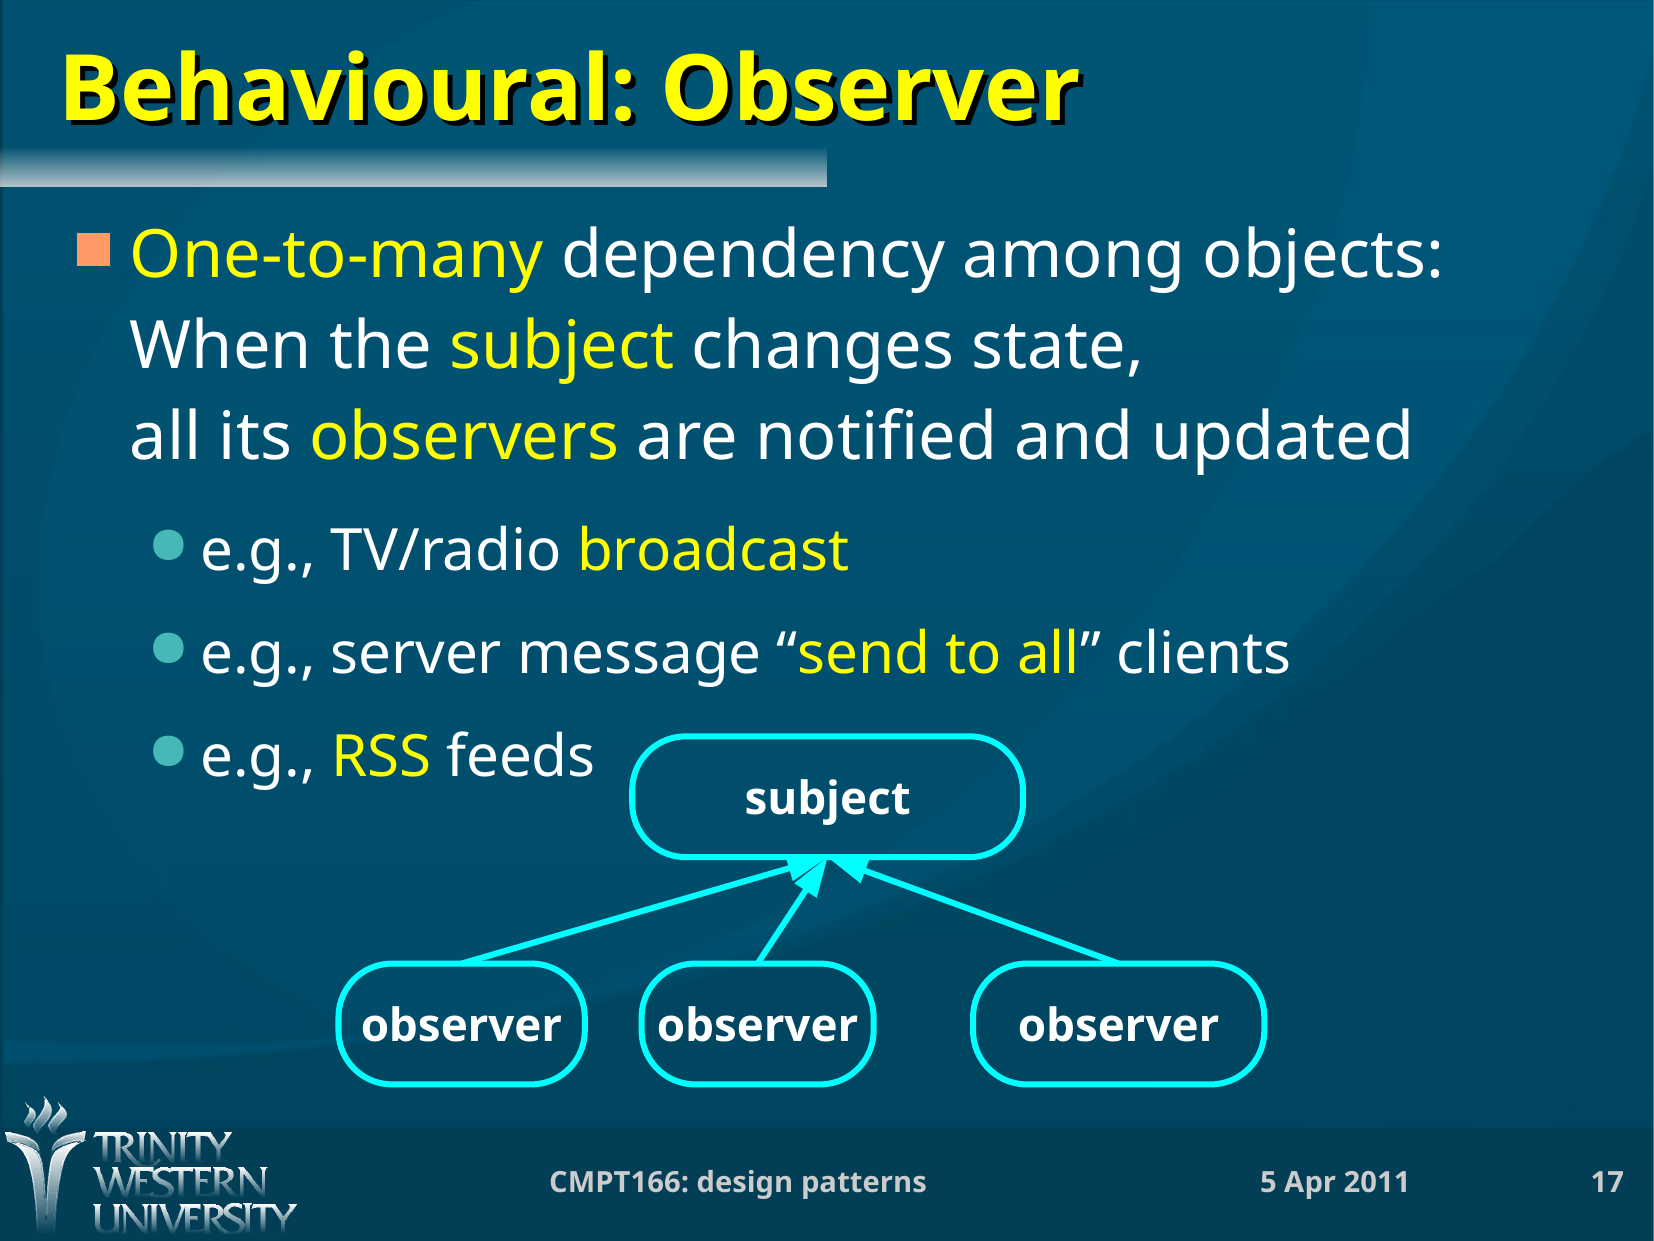

# Behavioural: Observer
One-to-many dependency among objects:
When the subject changes state,
all its observers are notified and updated
e.g., TV/radio broadcast
e.g., server message “send to all” clients
e.g., RSS feeds
subject
observer
observer
observer
CMPT166: design patterns
5 Apr 2011
17